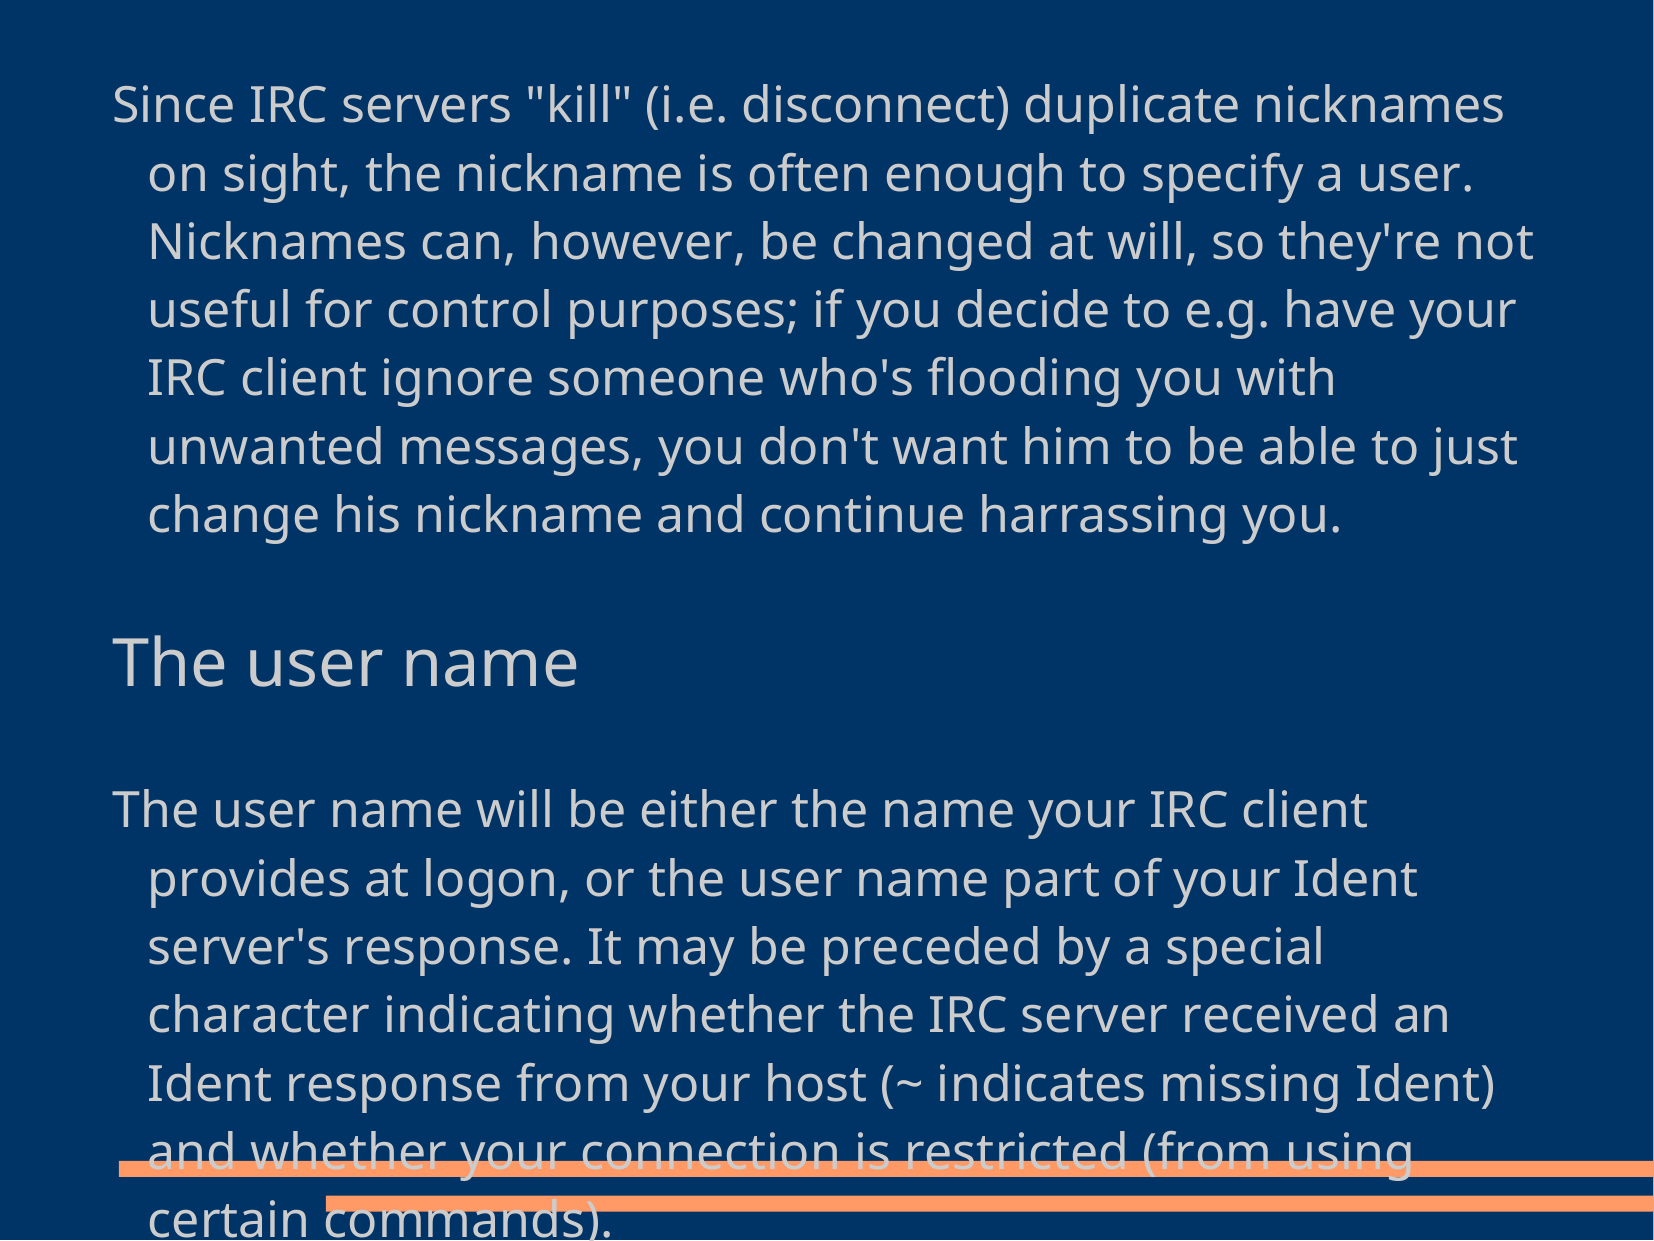

The nickname
Since IRC servers "kill" (i.e. disconnect) duplicate nicknames on sight, the nickname is often enough to specify a user. Nicknames can, however, be changed at will, so they're not useful for control purposes; if you decide to e.g. have your IRC client ignore someone who's flooding you with unwanted messages, you don't want him to be able to just change his nickname and continue harrassing you.
The user name
The user name will be either the name your IRC client provides at logon, or the user name part of your Ident server's response. It may be preceded by a special character indicating whether the IRC server received an Ident response from your host (~ indicates missing Ident) and whether your connection is restricted (from using certain commands).
#